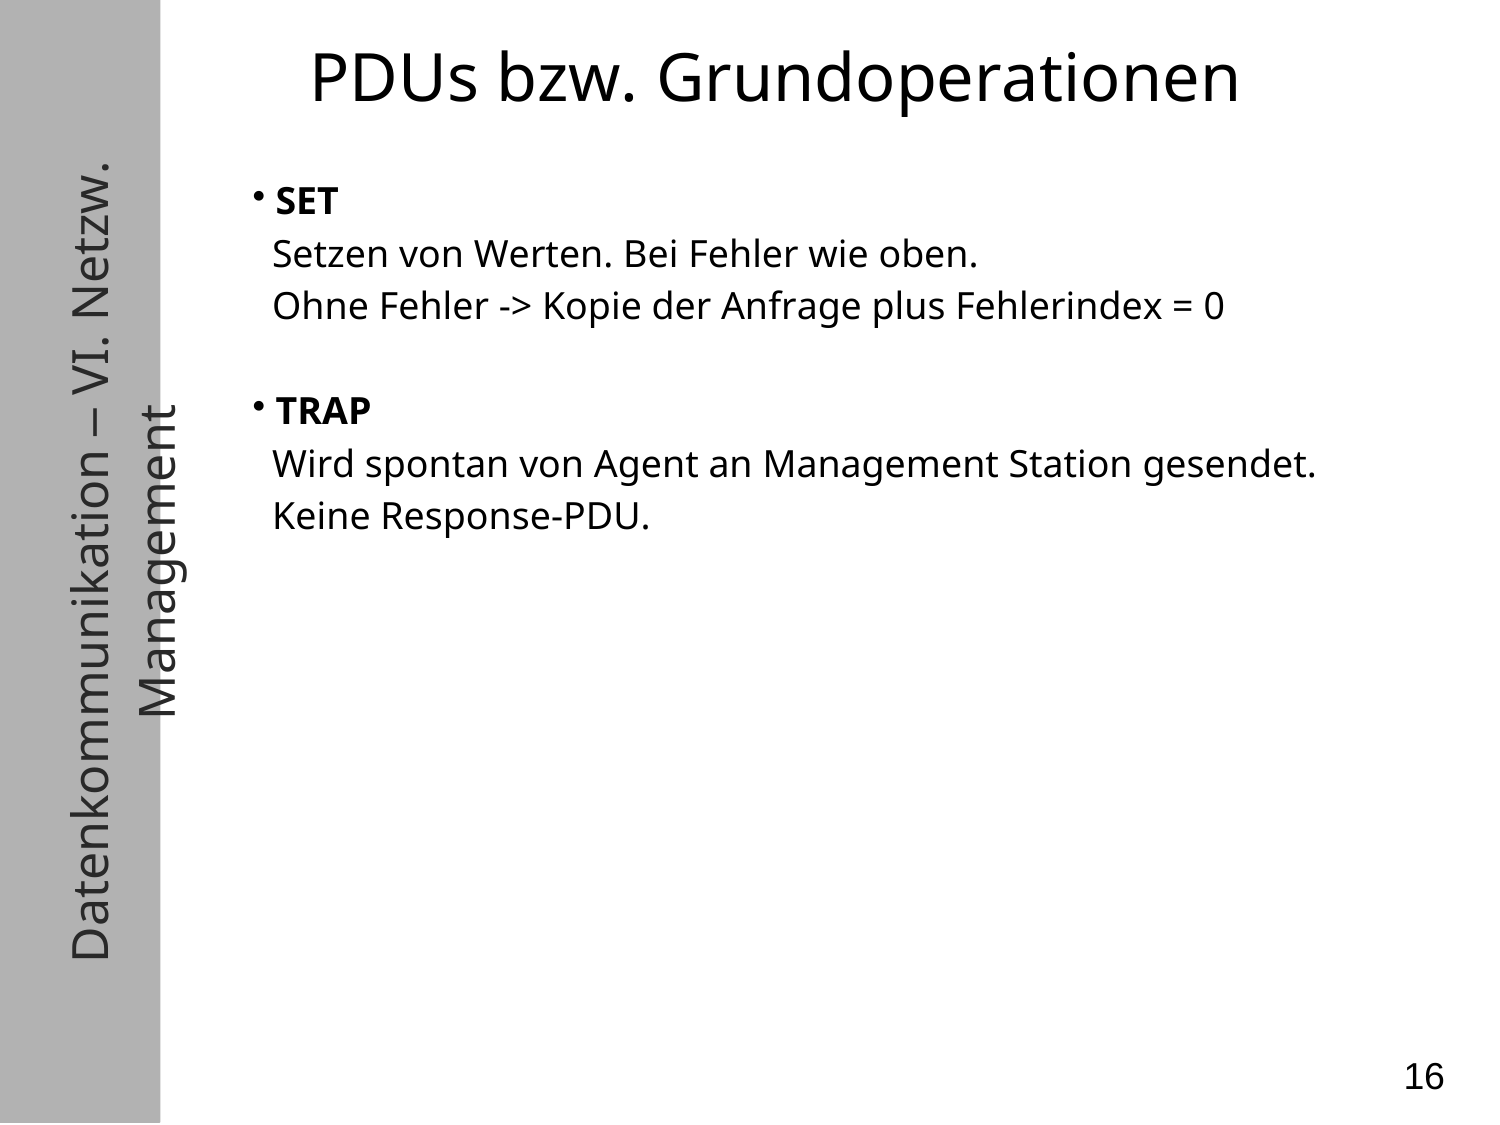

PDUs bzw. Grundoperationen
 SET
 Setzen von Werten. Bei Fehler wie oben.
 Ohne Fehler -> Kopie der Anfrage plus Fehlerindex = 0
 TRAP
 Wird spontan von Agent an Management Station gesendet.
 Keine Response-PDU.
Datenkommunikation – VI. Netzw. Management